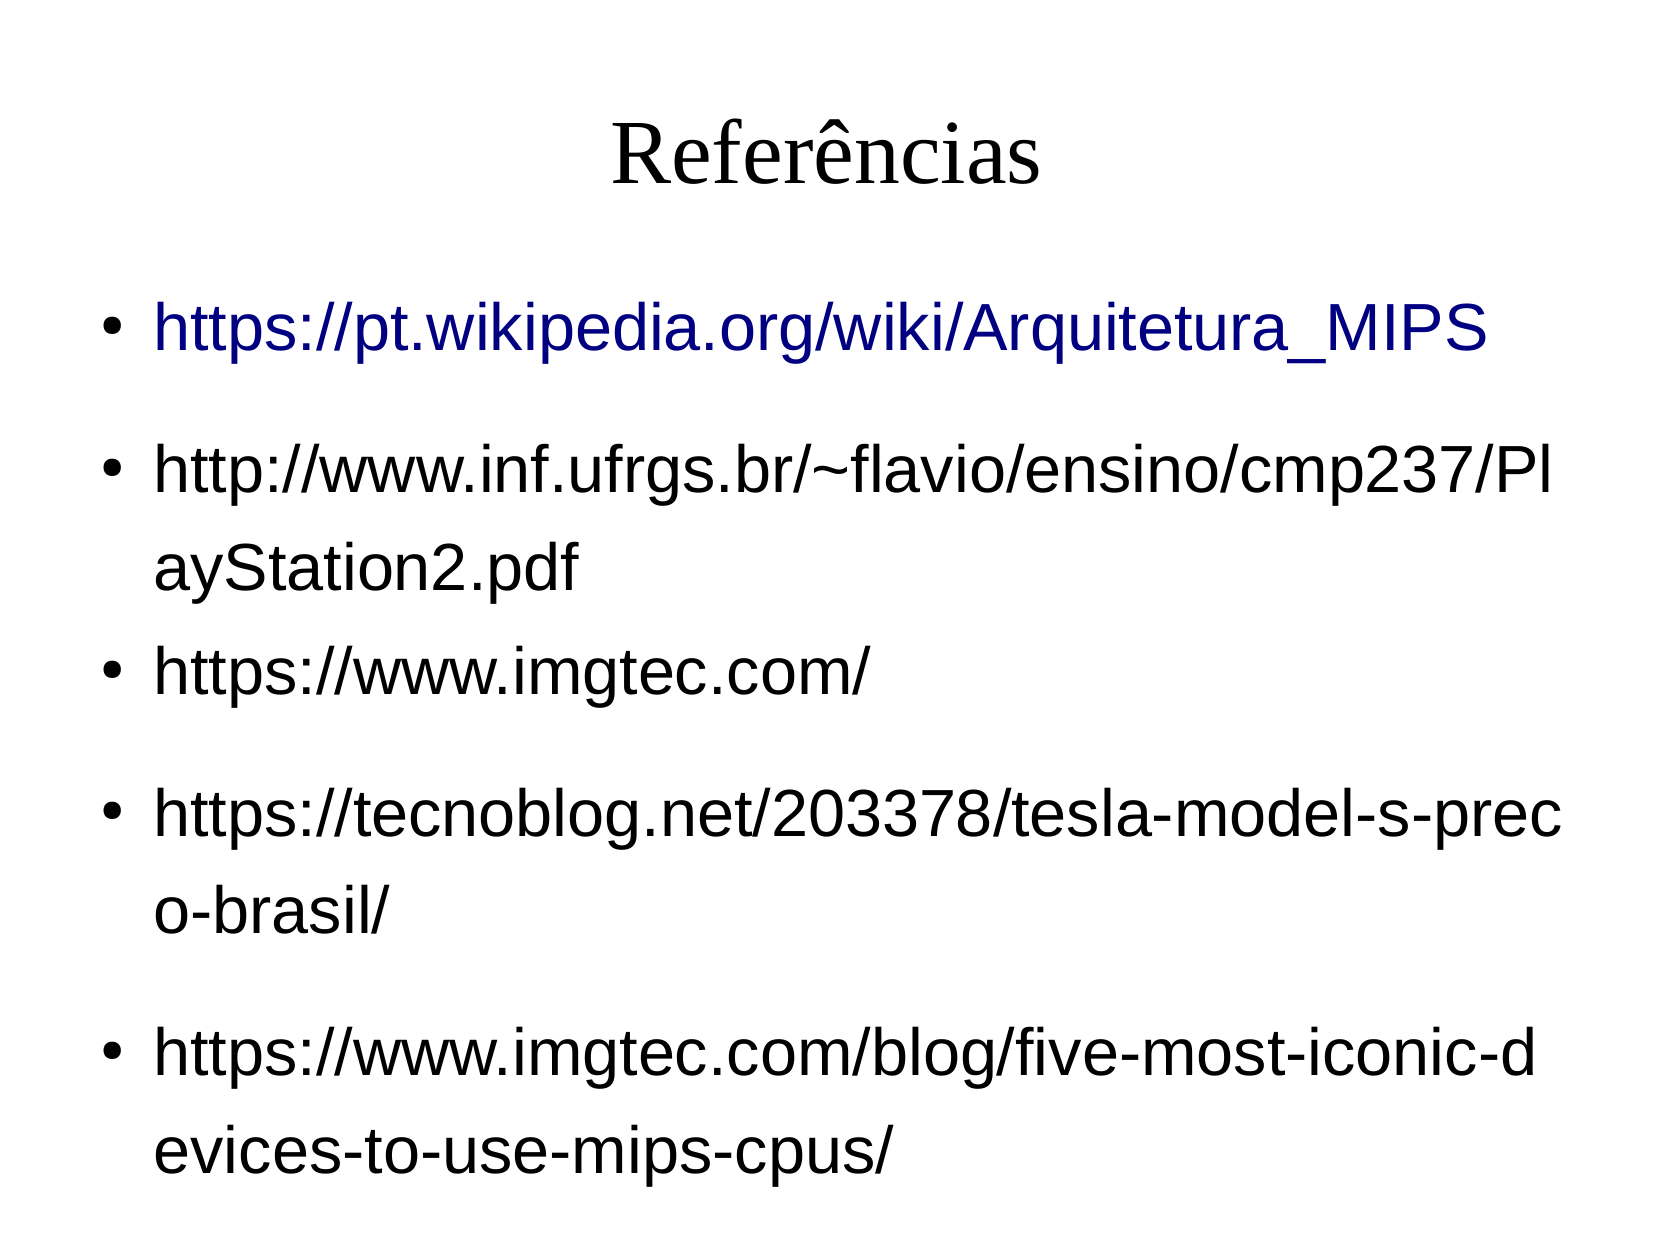

# Referências
https://pt.wikipedia.org/wiki/Arquitetura_MIPS
http://www.inf.ufrgs.br/~flavio/ensino/cmp237/PlayStation2.pdf
https://www.imgtec.com/
https://tecnoblog.net/203378/tesla-model-s-preco-brasil/
https://www.imgtec.com/blog/five-most-iconic-devices-to-use-mips-cpus/